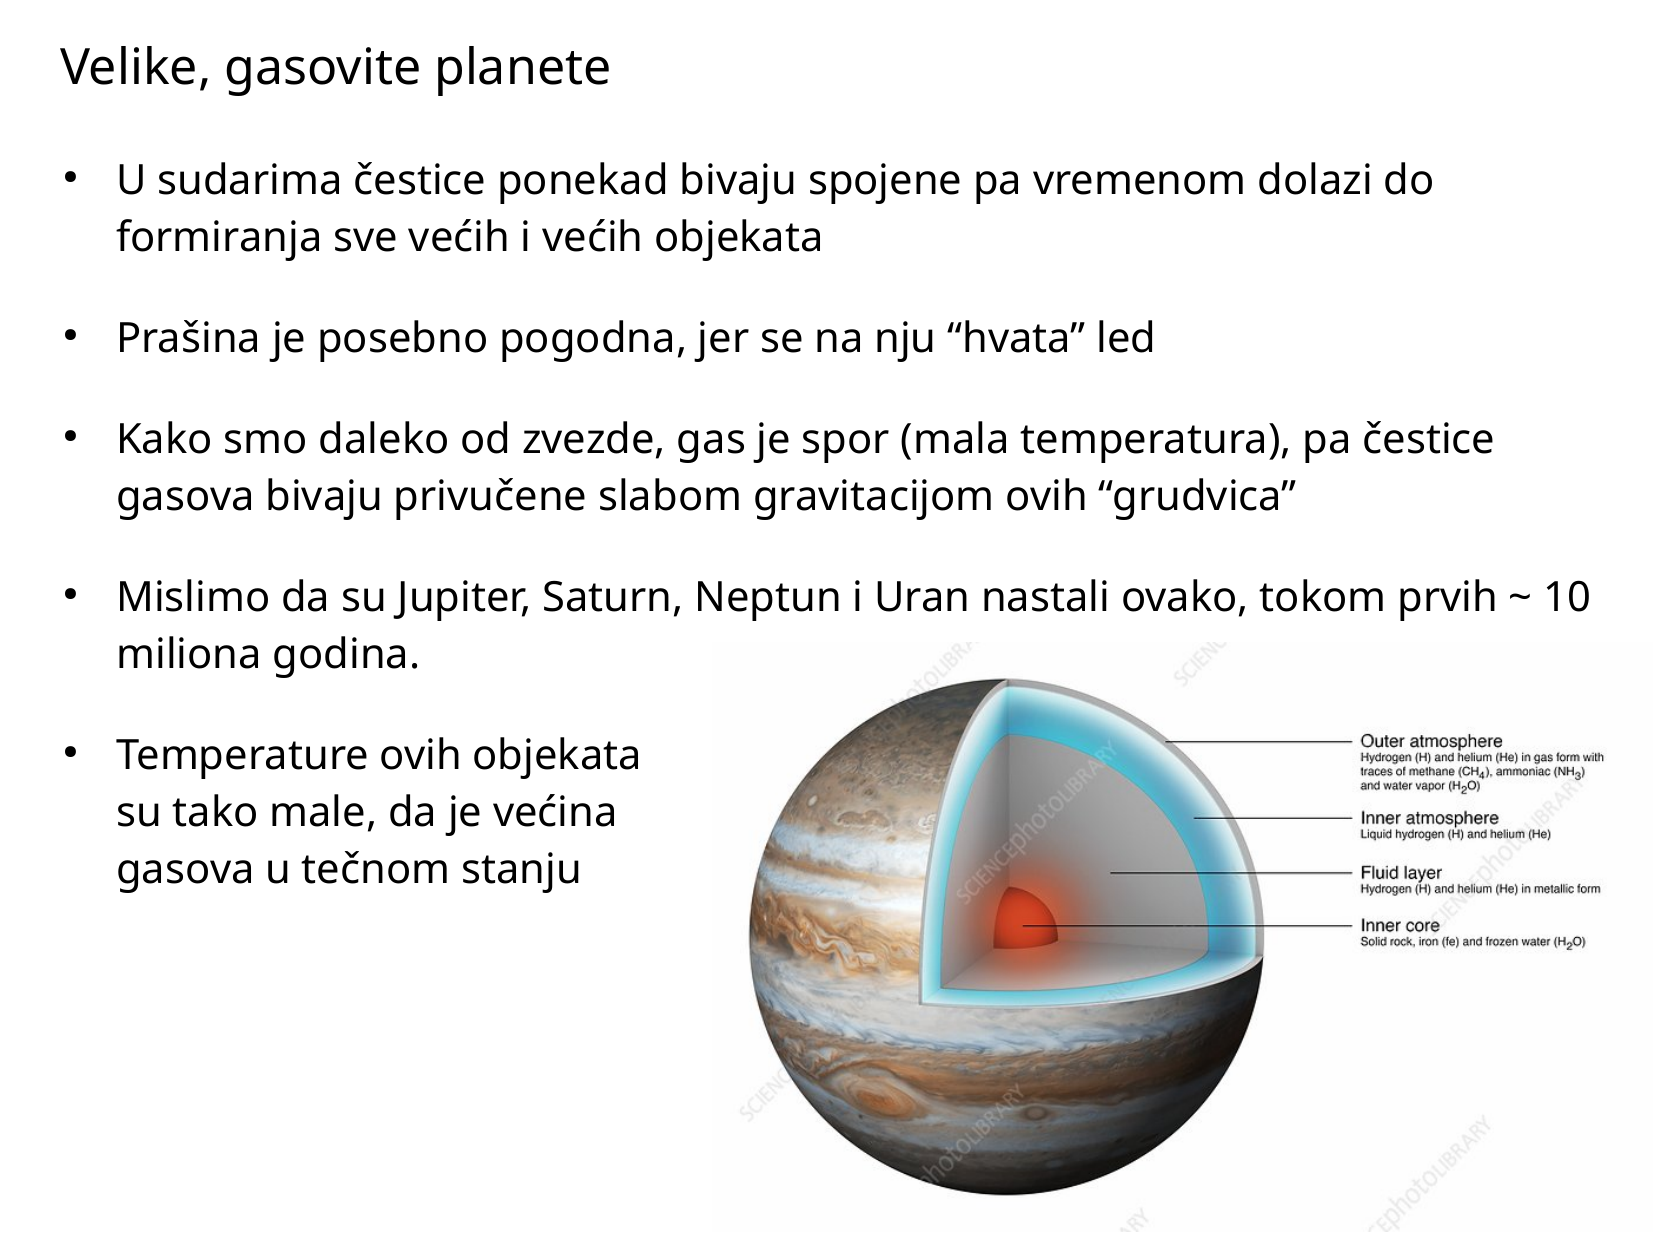

# Velike, gasovite planete
U sudarima čestice ponekad bivaju spojene pa vremenom dolazi do formiranja sve većih i većih objekata
Prašina je posebno pogodna, jer se na nju “hvata” led
Kako smo daleko od zvezde, gas je spor (mala temperatura), pa čestice gasova bivaju privučene slabom gravitacijom ovih “grudvica”
Mislimo da su Jupiter, Saturn, Neptun i Uran nastali ovako, tokom prvih ~ 10 miliona godina.
Temperature ovih objekata
su tako male, da je većina
gasova u tečnom stanju